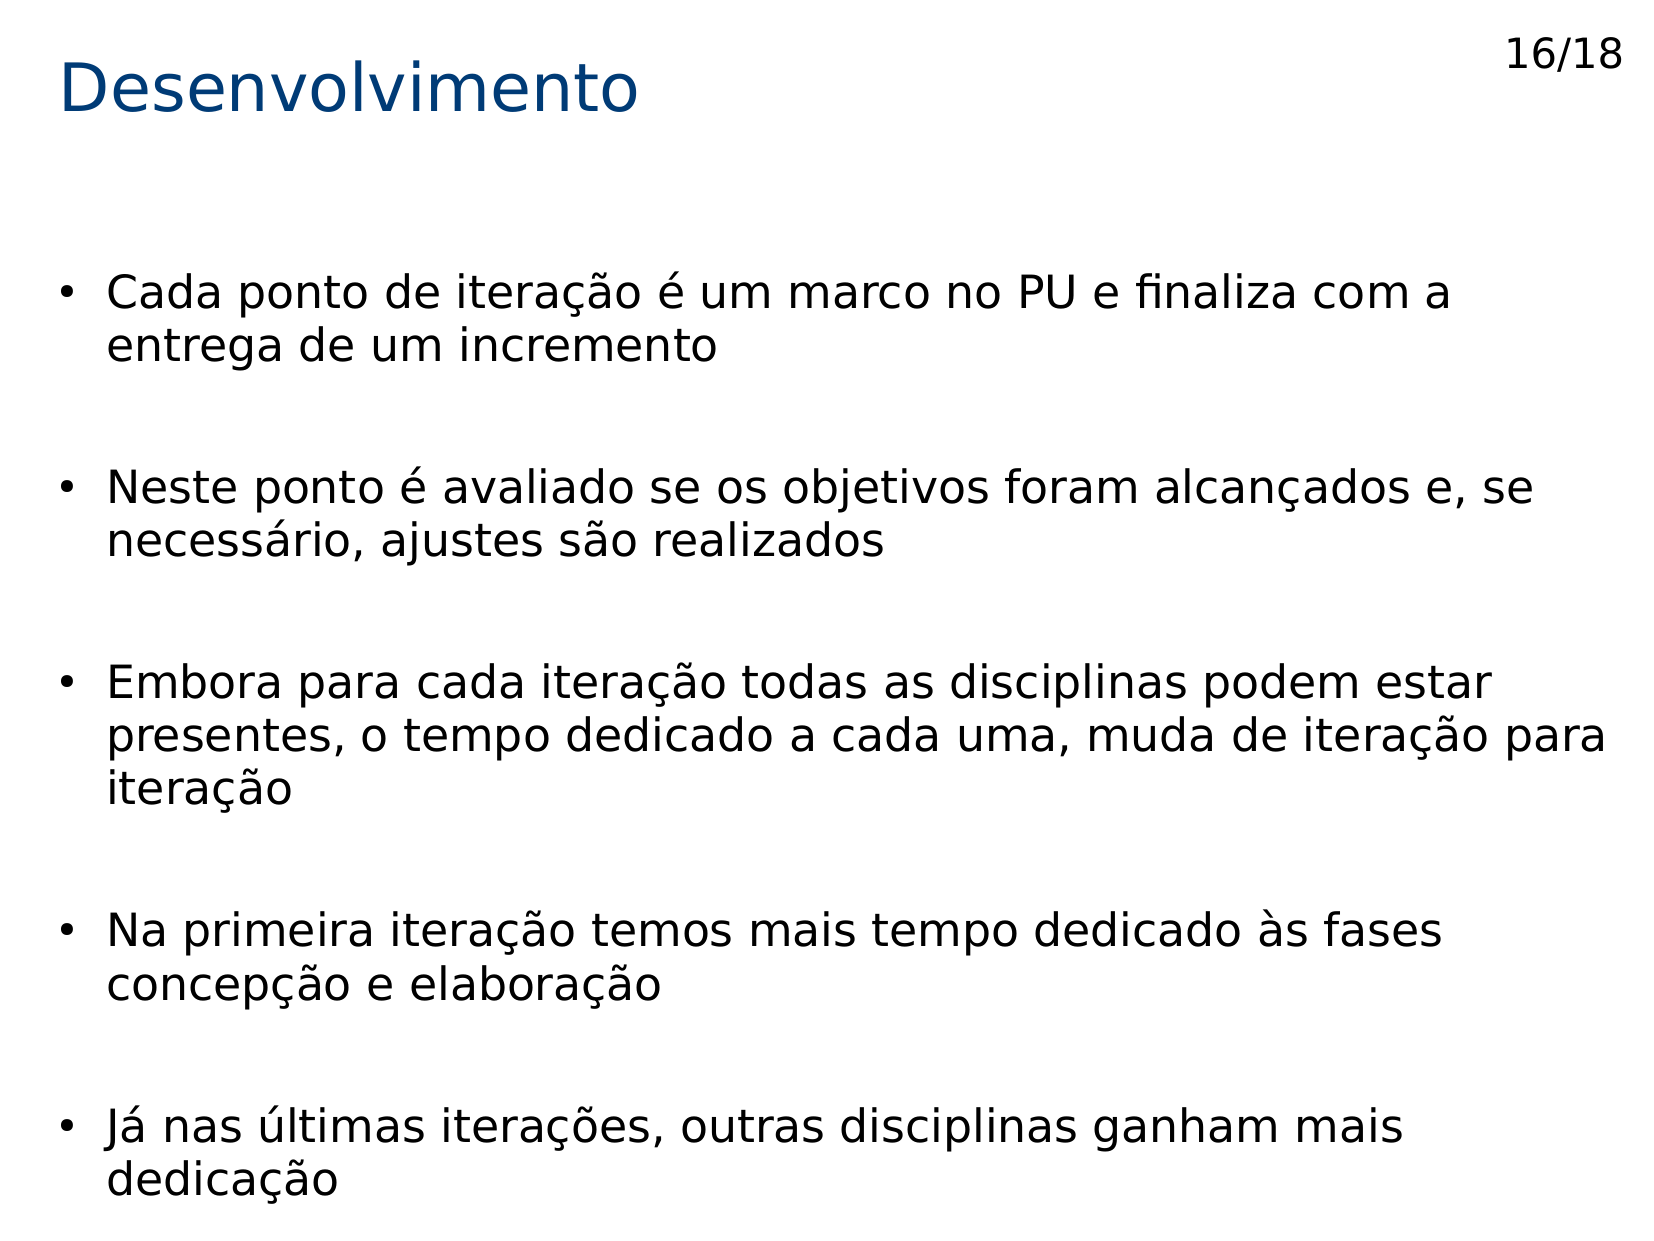

# Desenvolvimento
16
Cada ponto de iteração é um marco no PU e finaliza com a entrega de um incremento
Neste ponto é avaliado se os objetivos foram alcançados e, se necessário, ajustes são realizados
Embora para cada iteração todas as disciplinas podem estar presentes, o tempo dedicado a cada uma, muda de iteração para iteração
Na primeira iteração temos mais tempo dedicado às fases concepção e elaboração
Já nas últimas iterações, outras disciplinas ganham mais dedicação